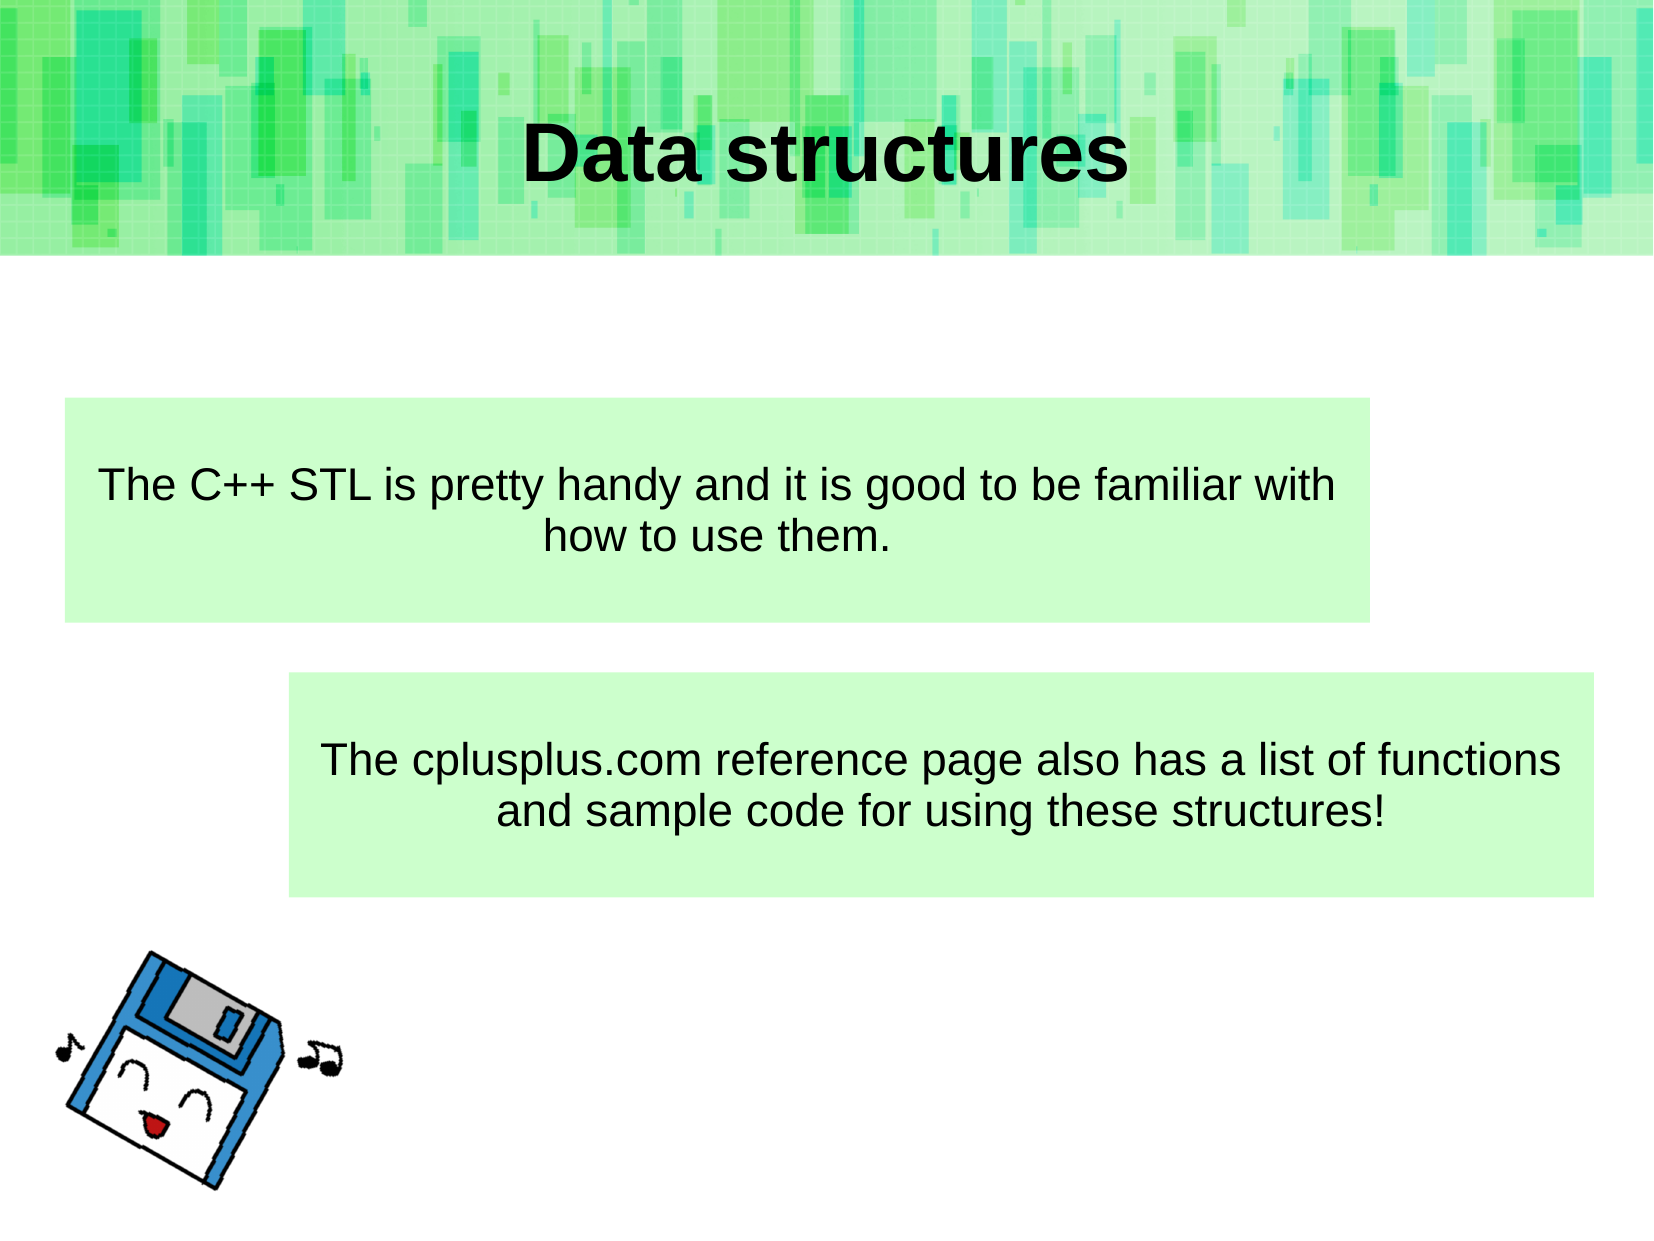

# Data structures
The C++ STL is pretty handy and it is good to be familiar with how to use them.
The cplusplus.com reference page also has a list of functions and sample code for using these structures!